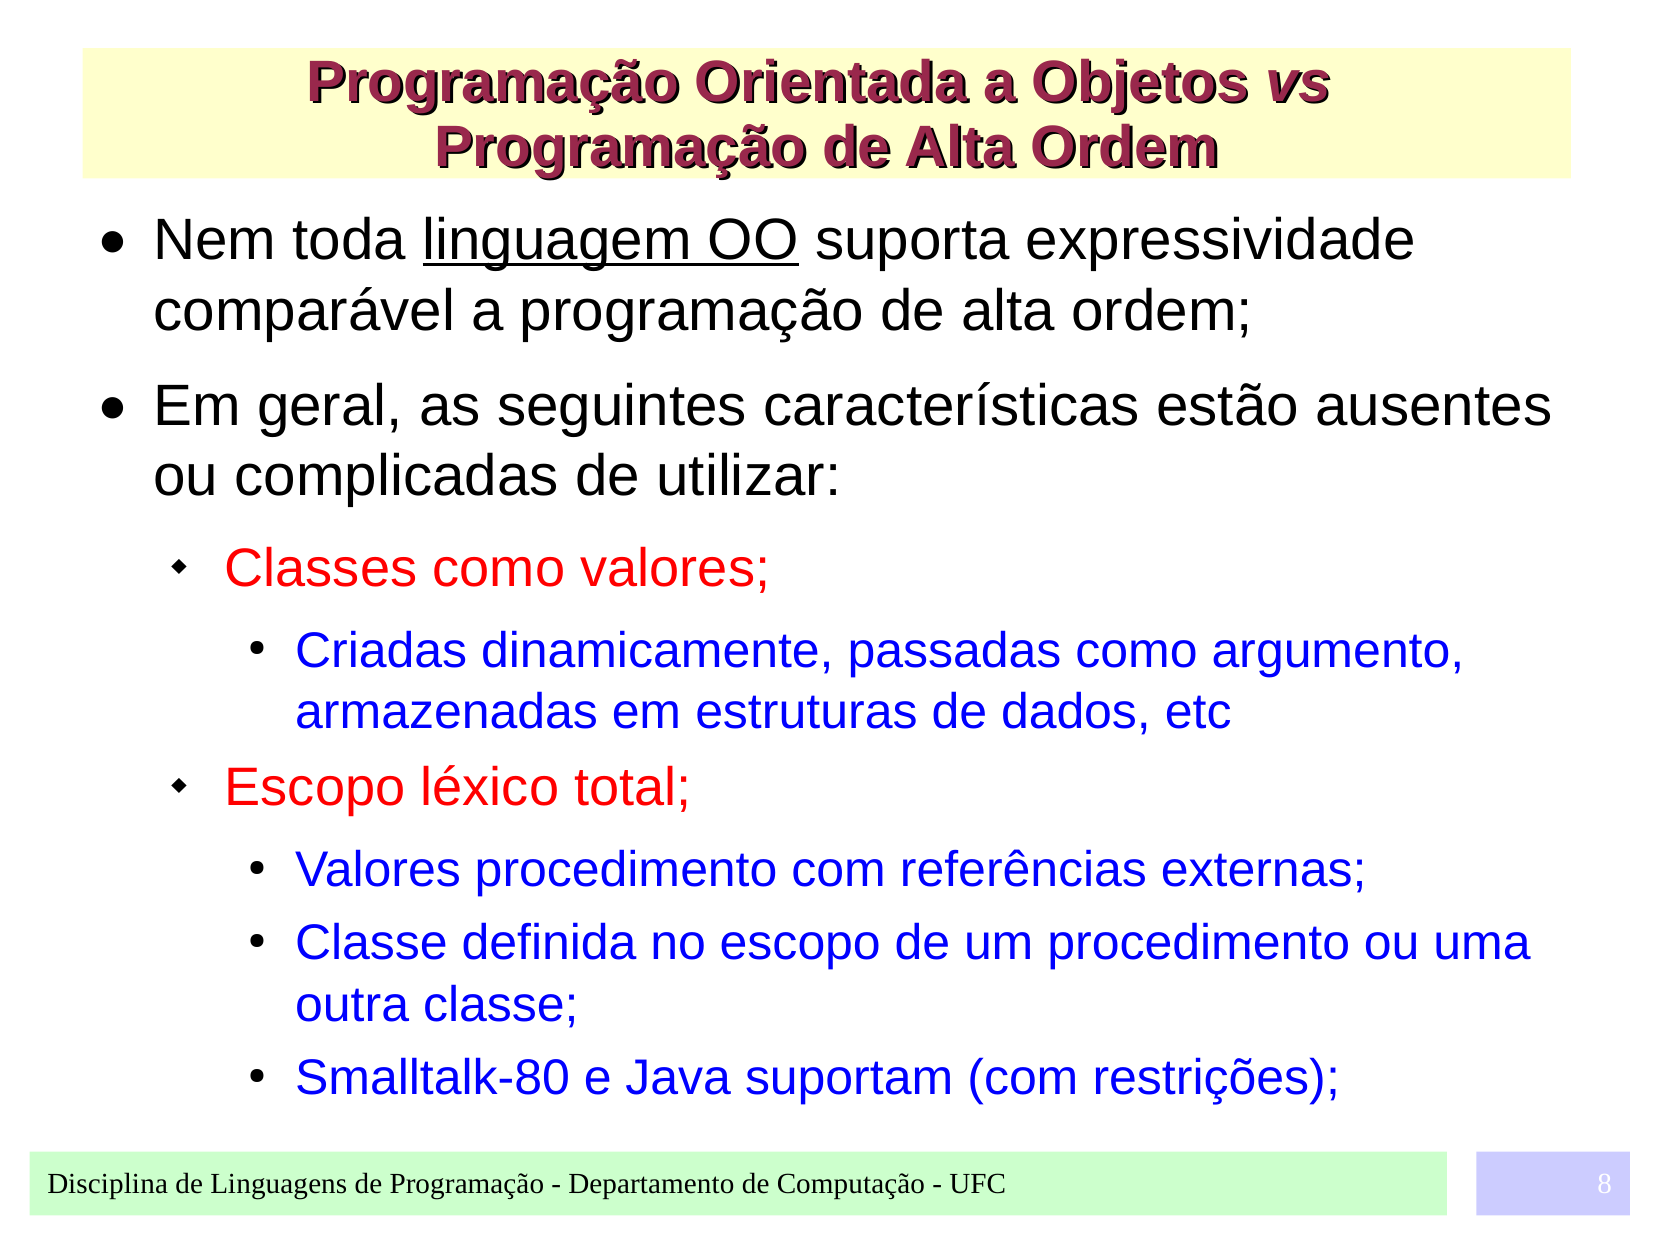

# Programação Orientada a Objetos vs Programação de Alta Ordem
Nem toda linguagem OO suporta expressividade comparável a programação de alta ordem;
Em geral, as seguintes características estão ausentes ou complicadas de utilizar:
Classes como valores;
Criadas dinamicamente, passadas como argumento, armazenadas em estruturas de dados, etc
Escopo léxico total;
Valores procedimento com referências externas;
Classe definida no escopo de um procedimento ou uma outra classe;
Smalltalk-80 e Java suportam (com restrições);
Disciplina de Linguagens de Programação - Departamento de Computação - UFC
8